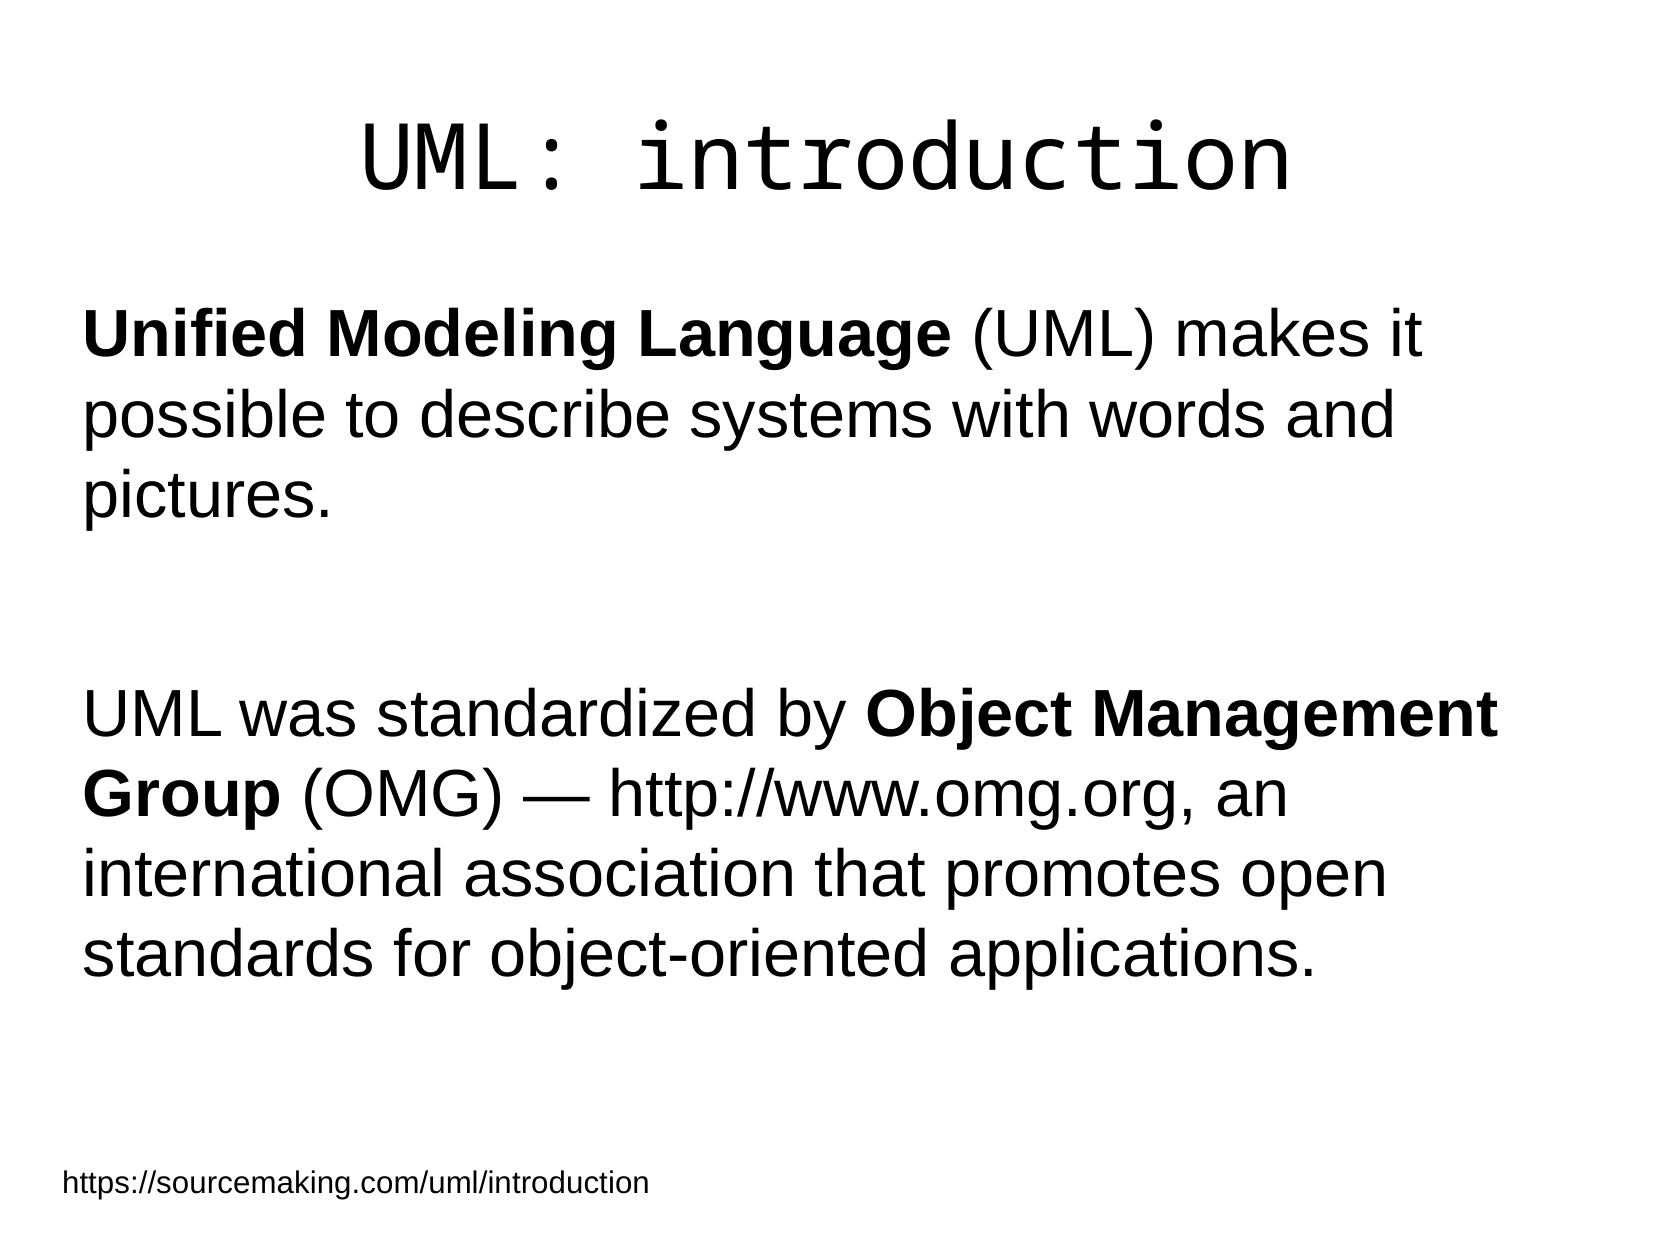

# UML: introduction
Unified Modeling Language (UML) makes it possible to describe systems with words and pictures.
UML was standardized by Object Management Group (OMG) — http://www.omg.org, an international association that promotes open standards for object-oriented applications.
https://sourcemaking.com/uml/introduction